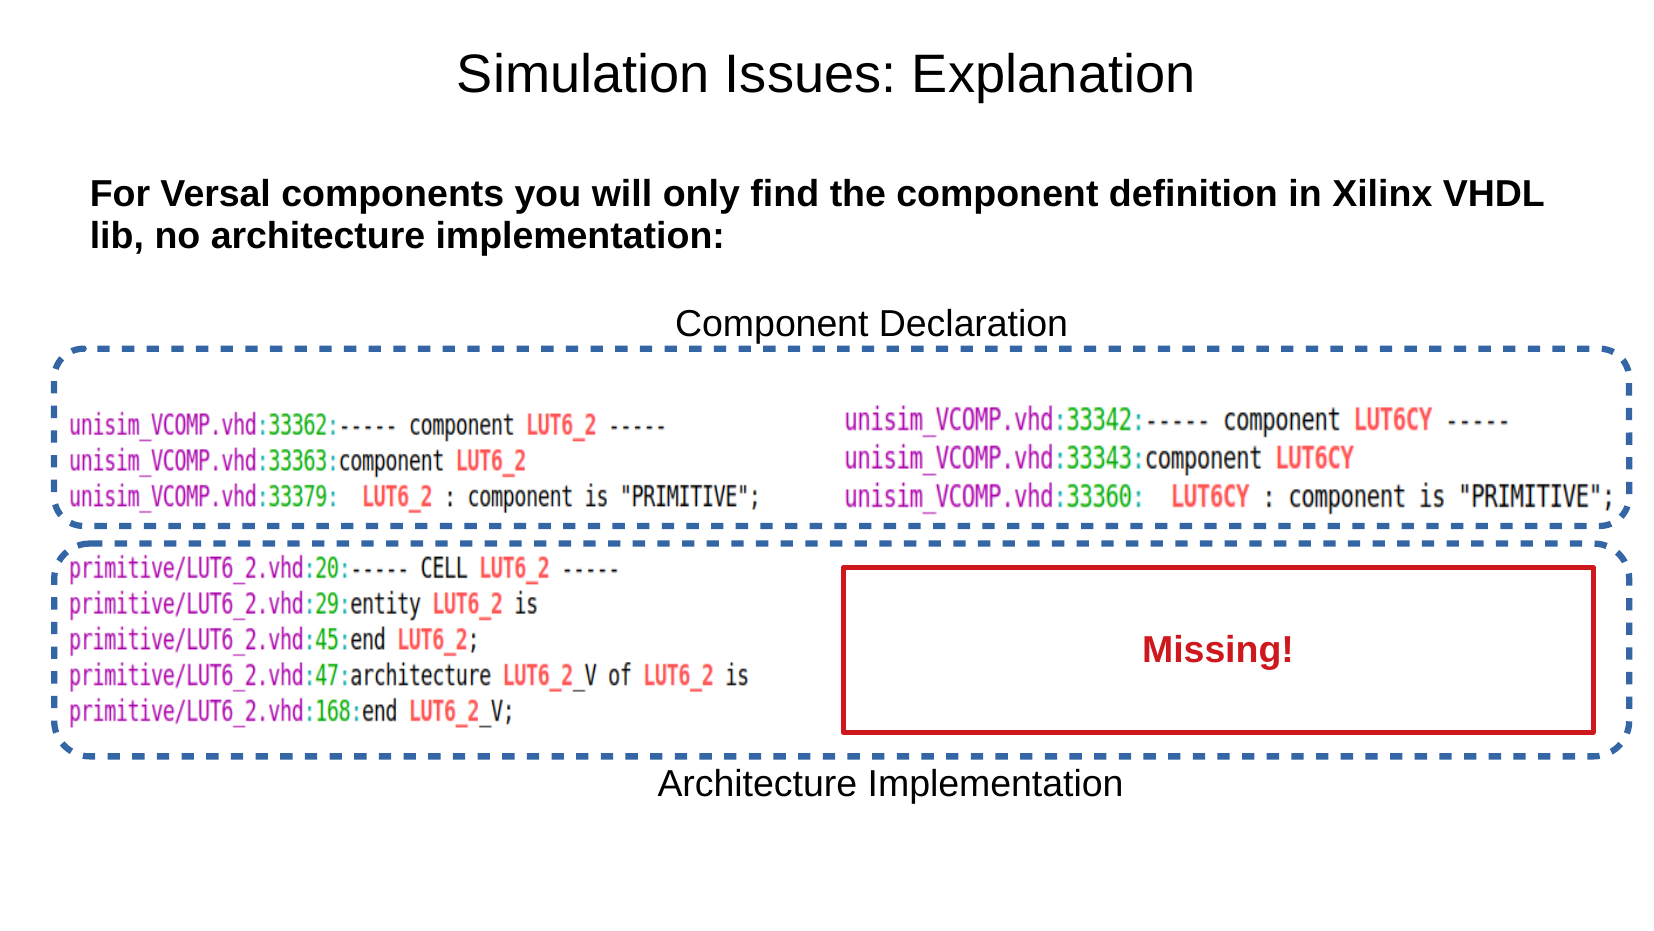

# Simulation Issues: Explanation
For Versal components you will only find the component definition in Xilinx VHDL lib, no architecture implementation:
Component Declaration
Missing!
Architecture Implementation